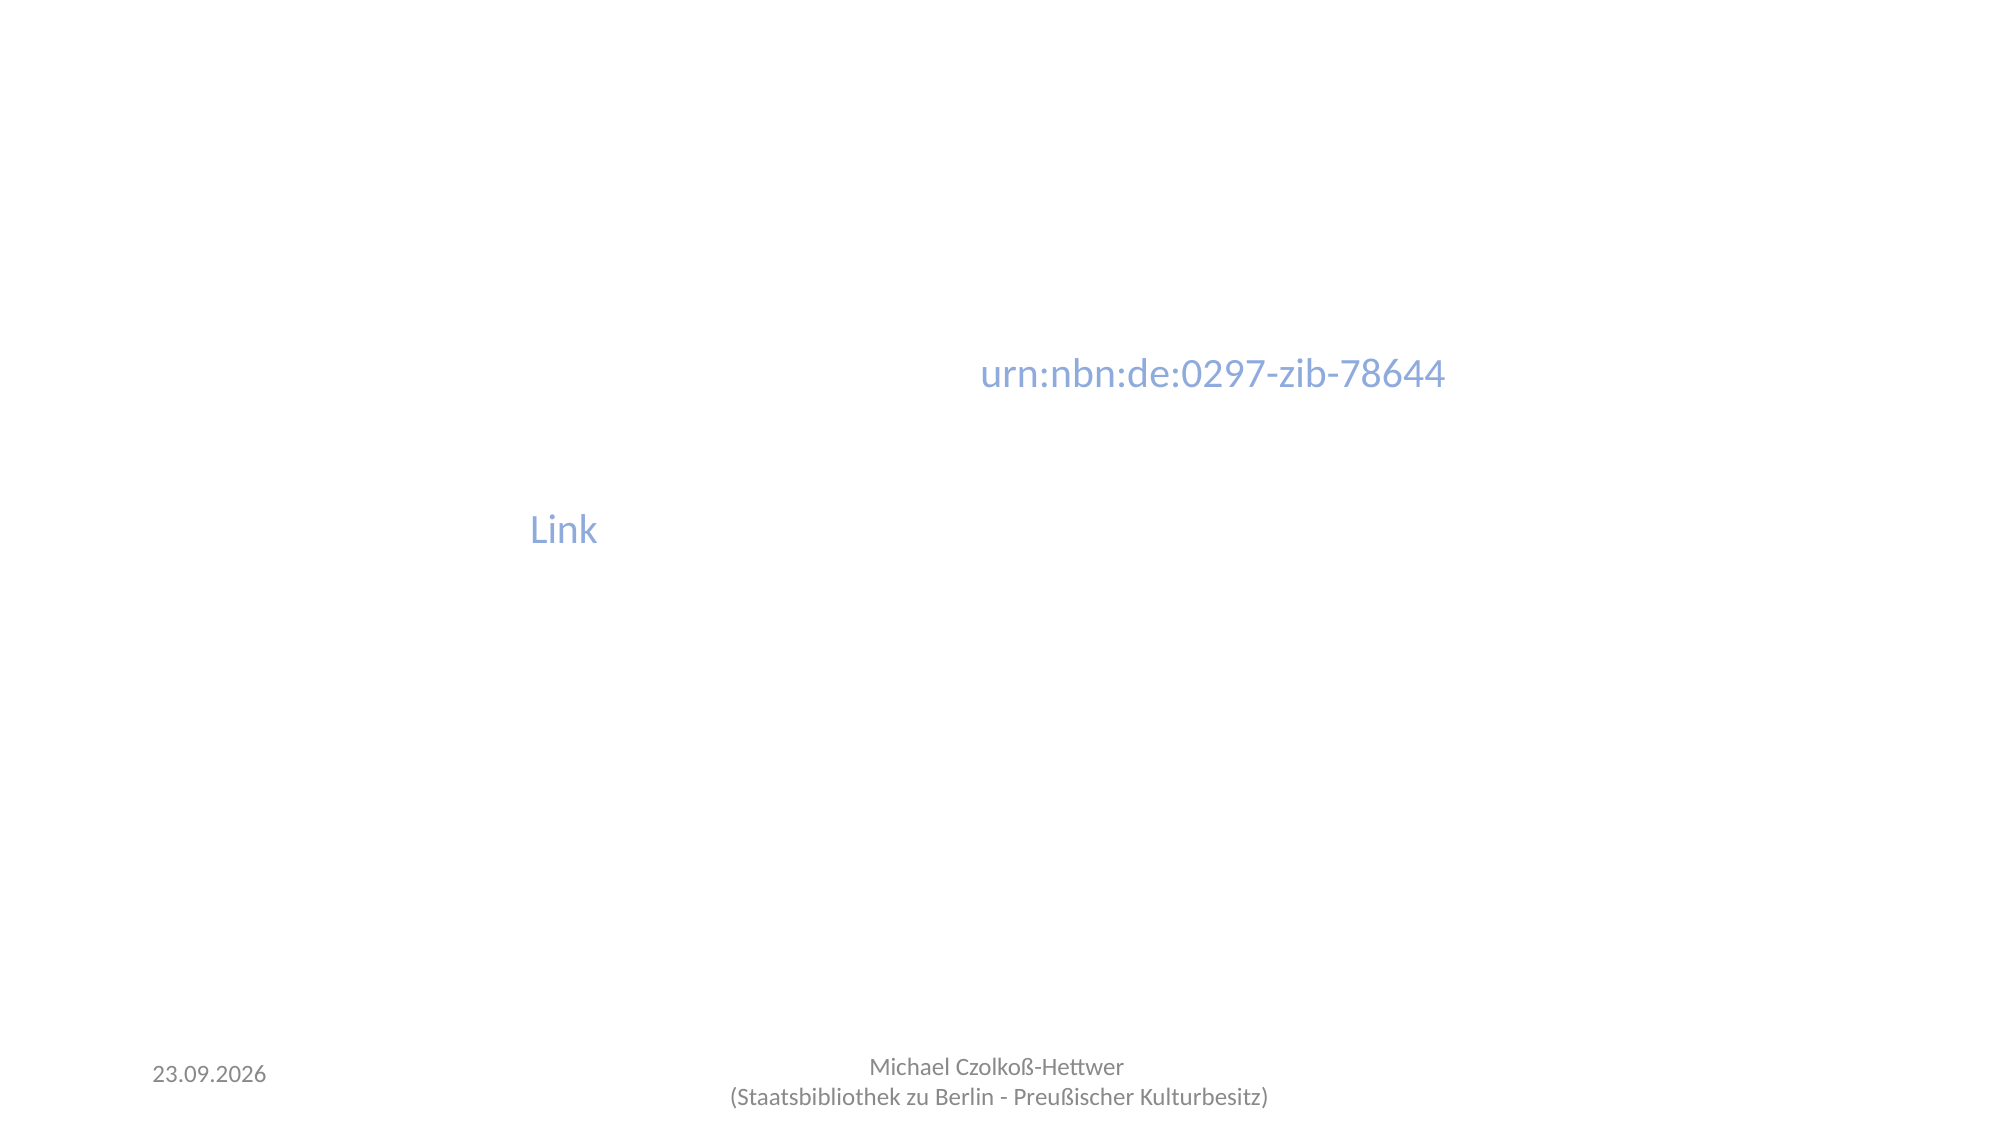

# Nachtrag: Rechtliche Aspekte des FDM II
Literaturhinweise (Auswahl):
Paul Klimpel: Kulturelles Erbe digital. Eine kleine Rechtsfibel, hg. v. digiS – Forschungs- und Kompetenzzentrum Digitalisierung Berlin, Juli 2020 (urn:nbn:de:0297-zib-78644).
Zum Thema Creative Commons Lizenzen: das Hochschulbibliothekszentrum NRW (hbz), Wikimedia Deutschland e.V. und die Deutsche UNESCO-Kommission haben einen Praxisleitfaden zur Nutzung der CC Lizenzen herausgegeben: Link
Michael Czolkoß-Hettwer
(Staatsbibliothek zu Berlin - Preußischer Kulturbesitz)